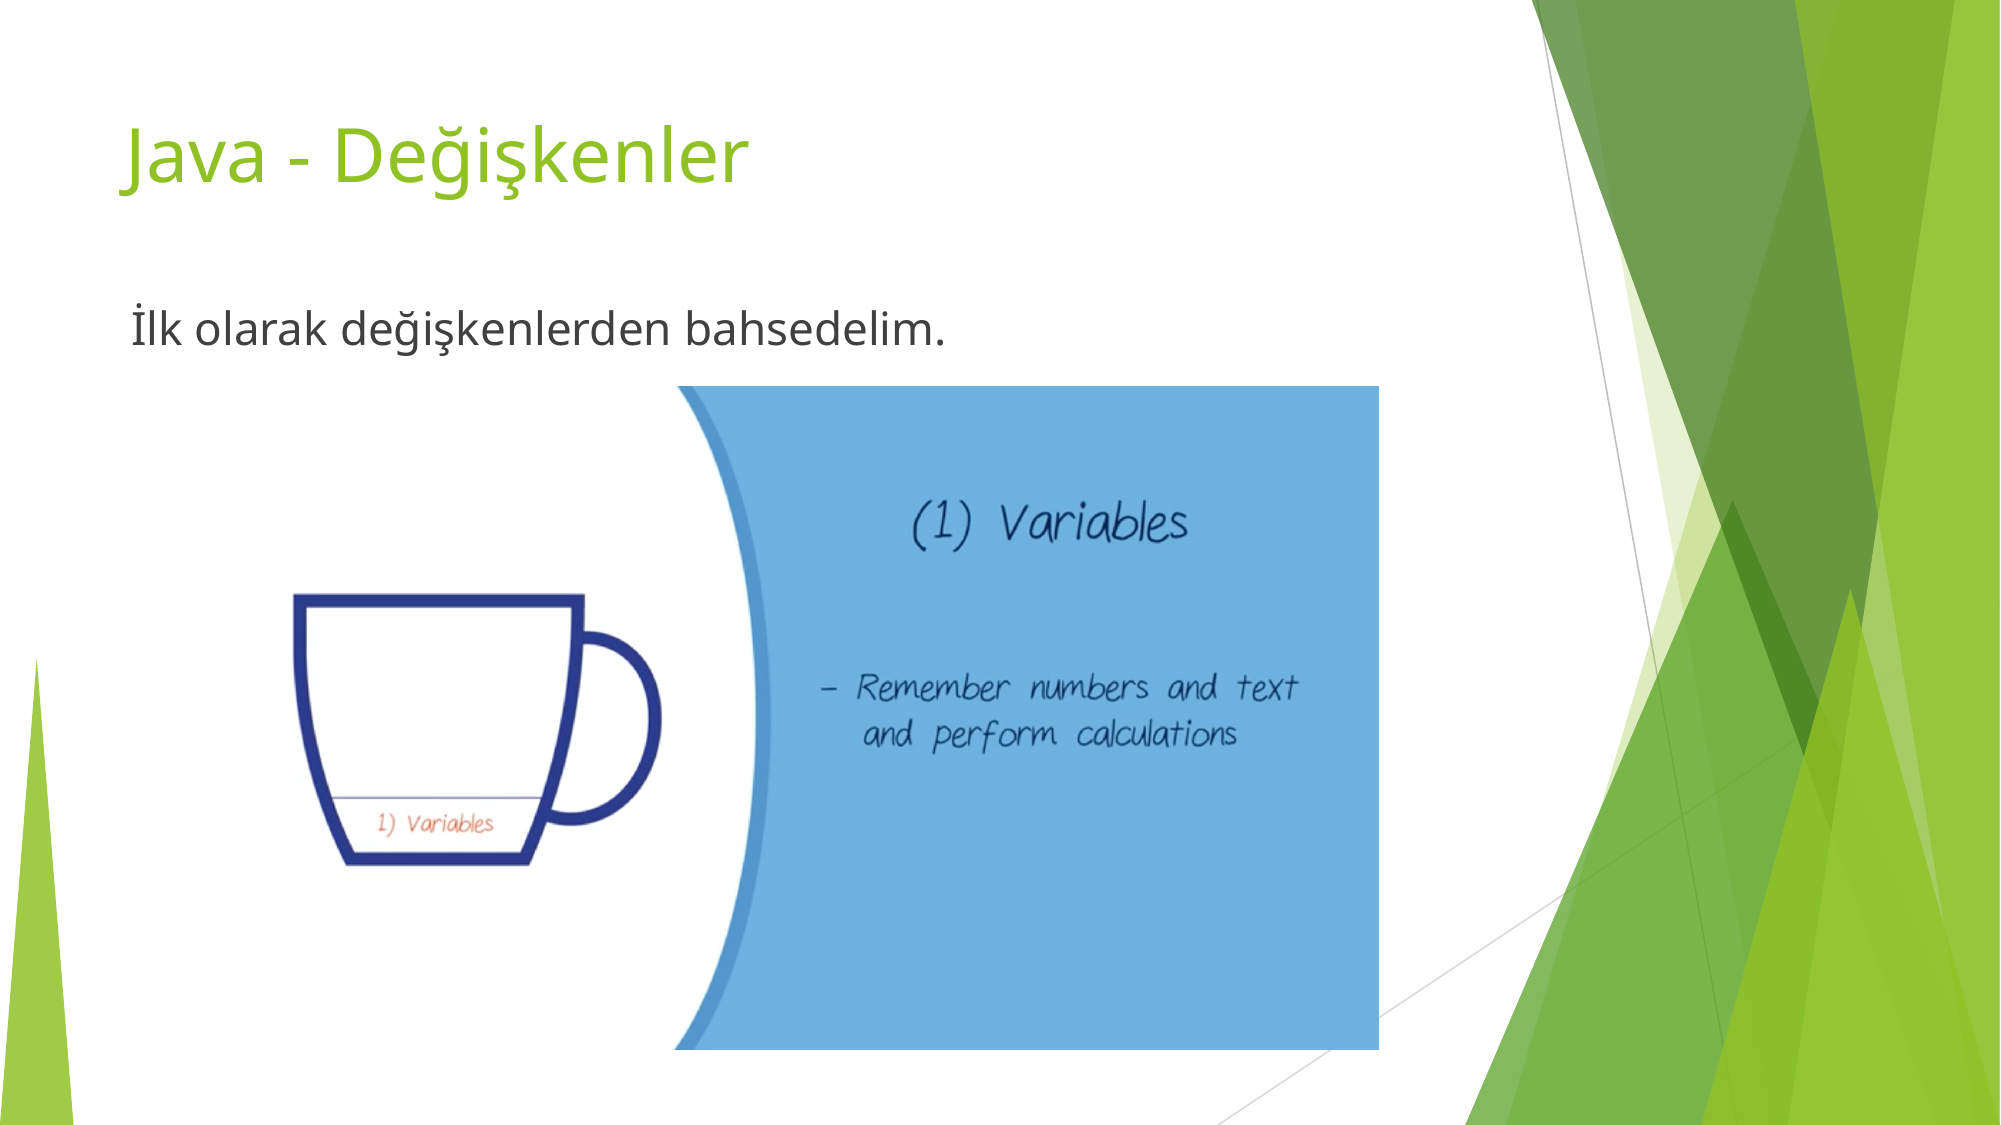

# Java - Değişkenler
İlk olarak değişkenlerden bahsedelim.